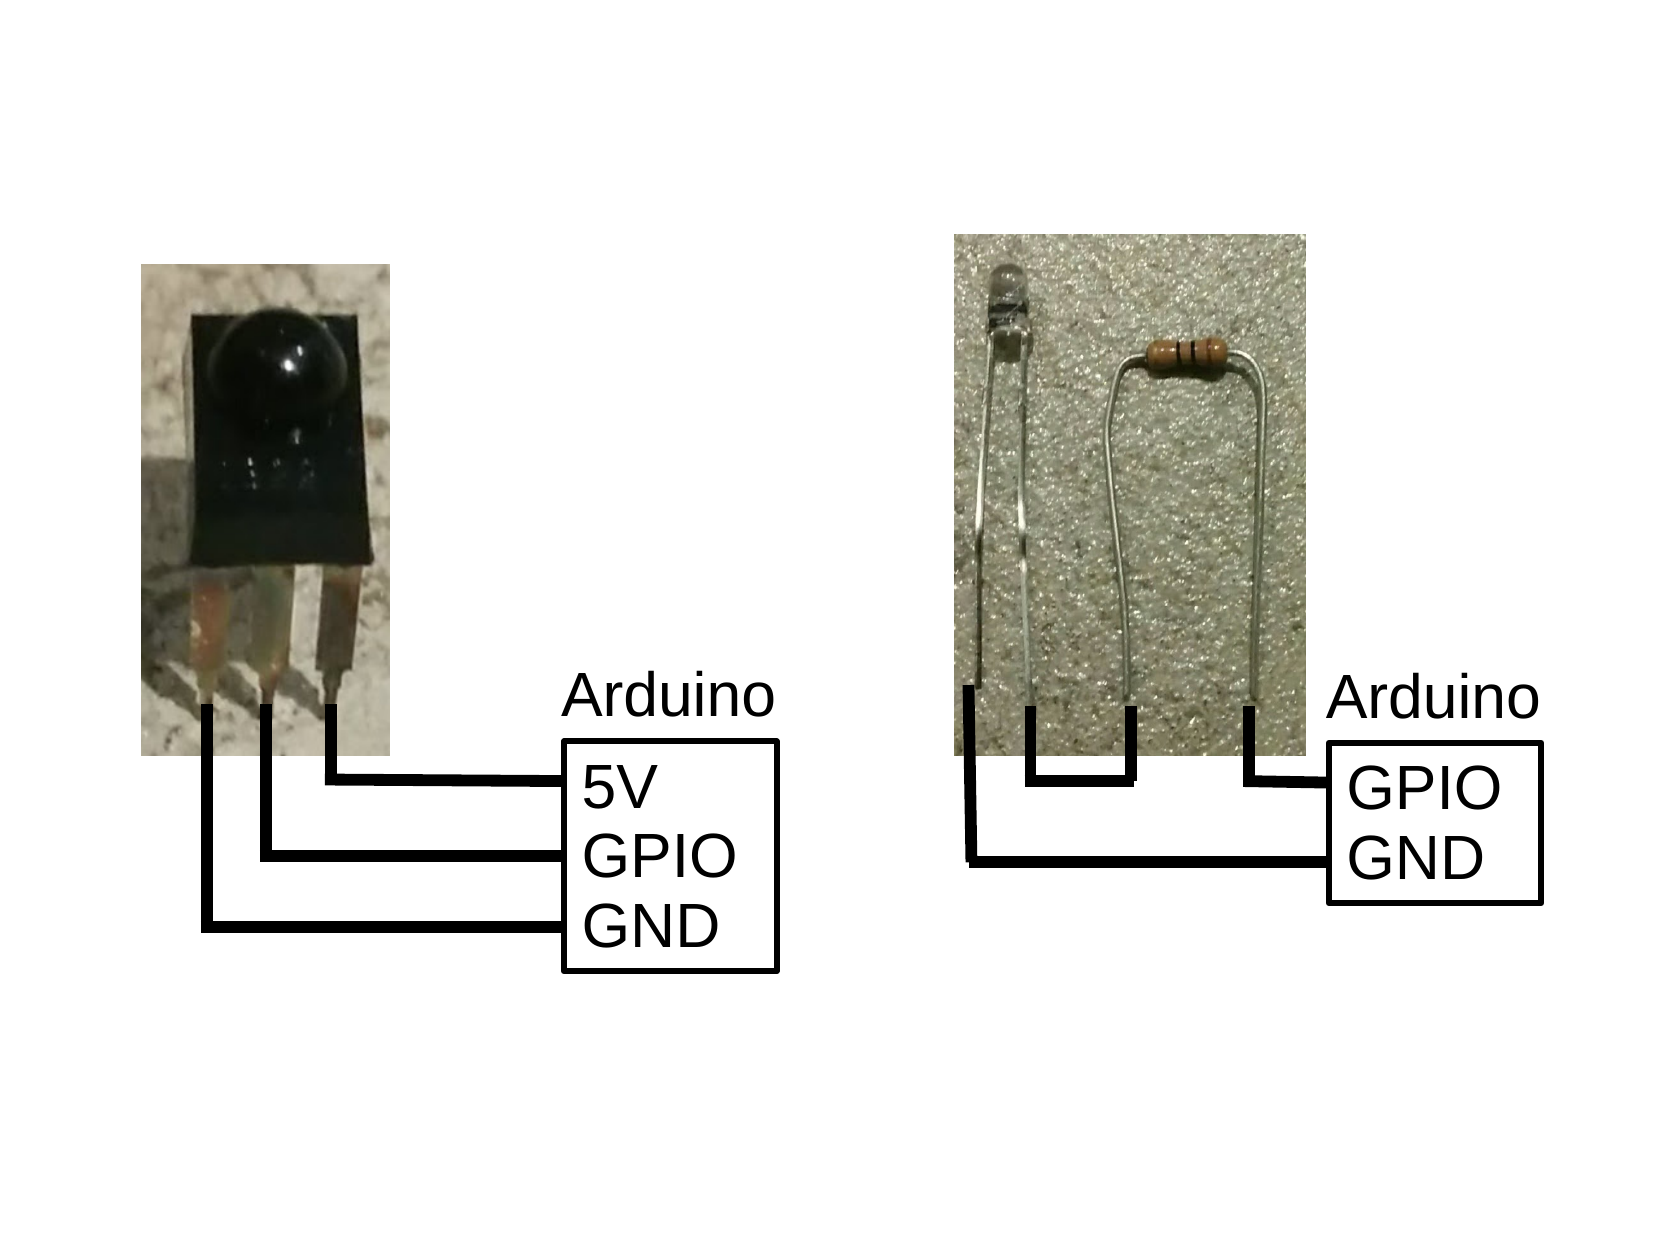

Arduino
Arduino
5V
GPIO
GND
GPIO
GND